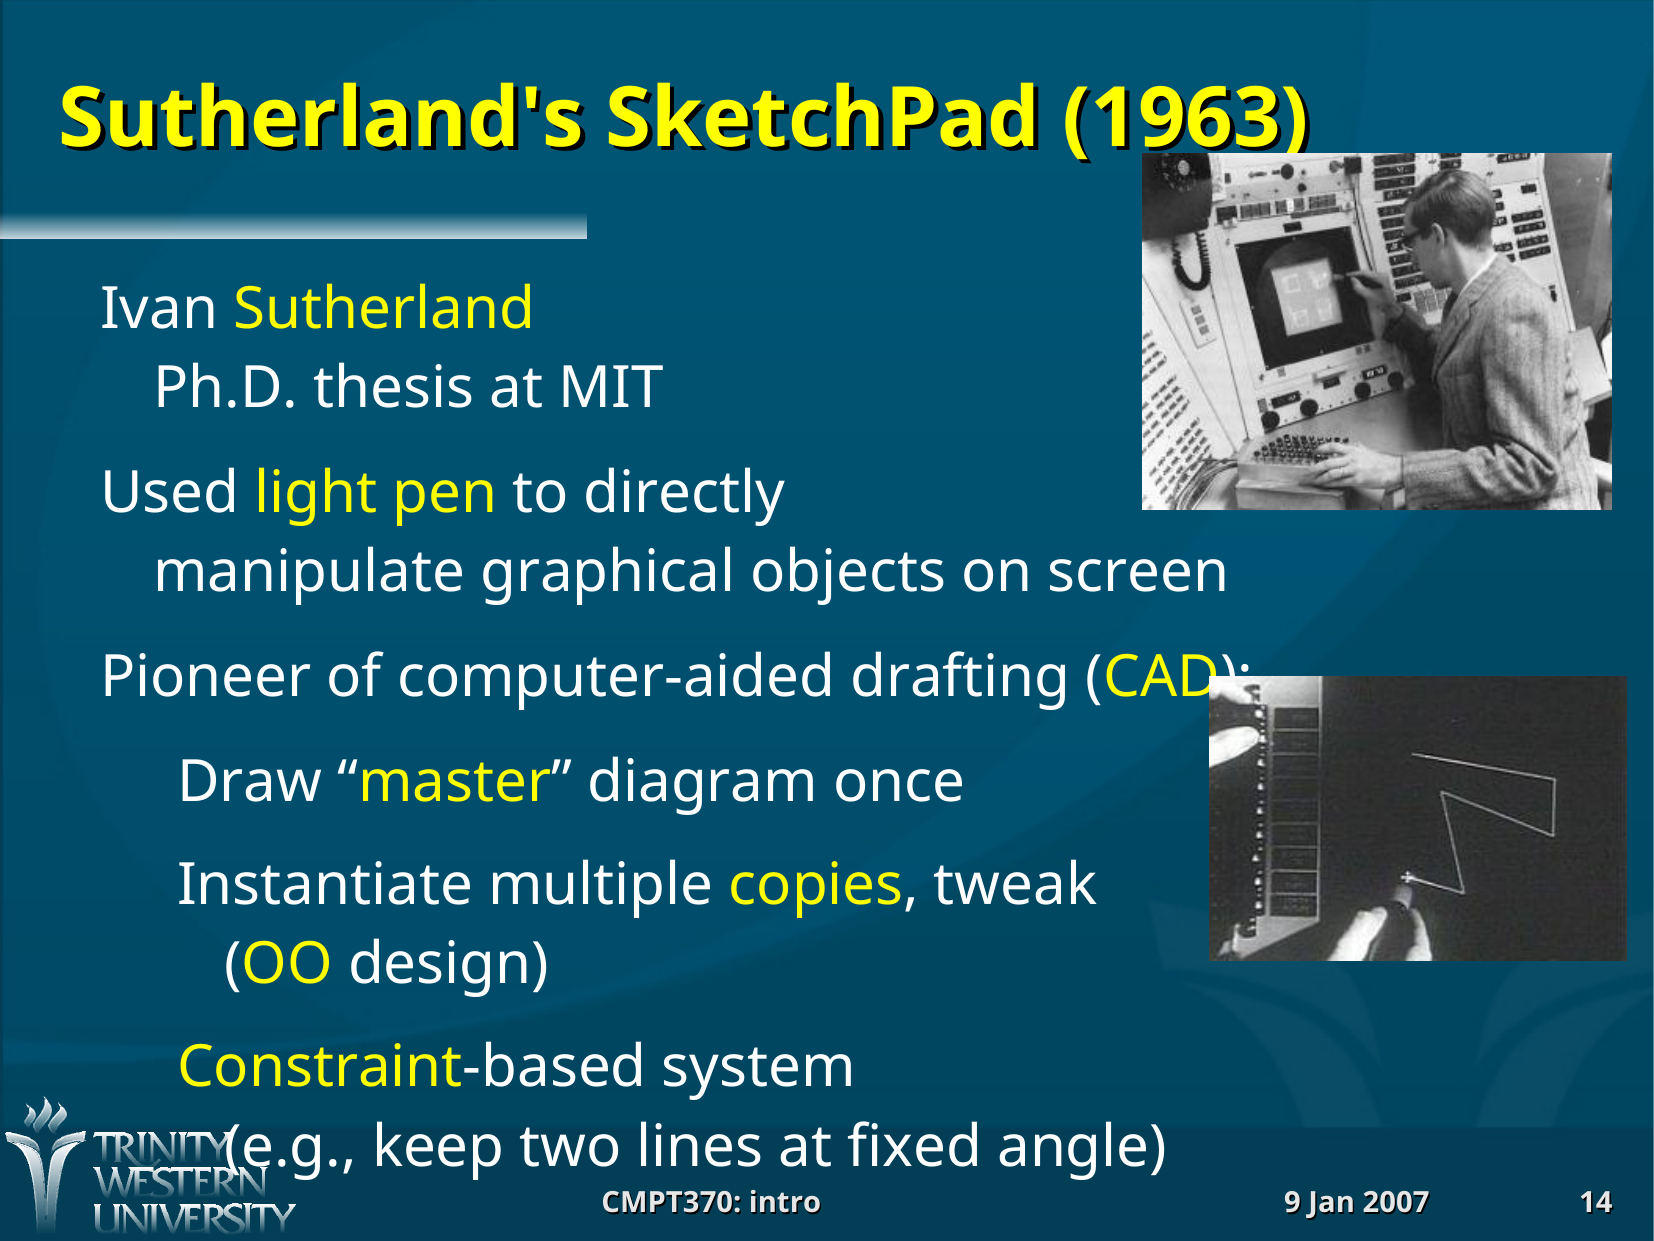

# Sutherland's SketchPad (1963)
Ivan Sutherland
Ph.D. thesis at MIT
Used light pen to directly
manipulate graphical objects on screen
Pioneer of computer-aided drafting (CAD):
Draw “master” diagram once
Instantiate multiple copies, tweak
(OO design)
Constraint-based system
(e.g., keep two lines at fixed angle)
CMPT370: intro
9 Jan 2007
14